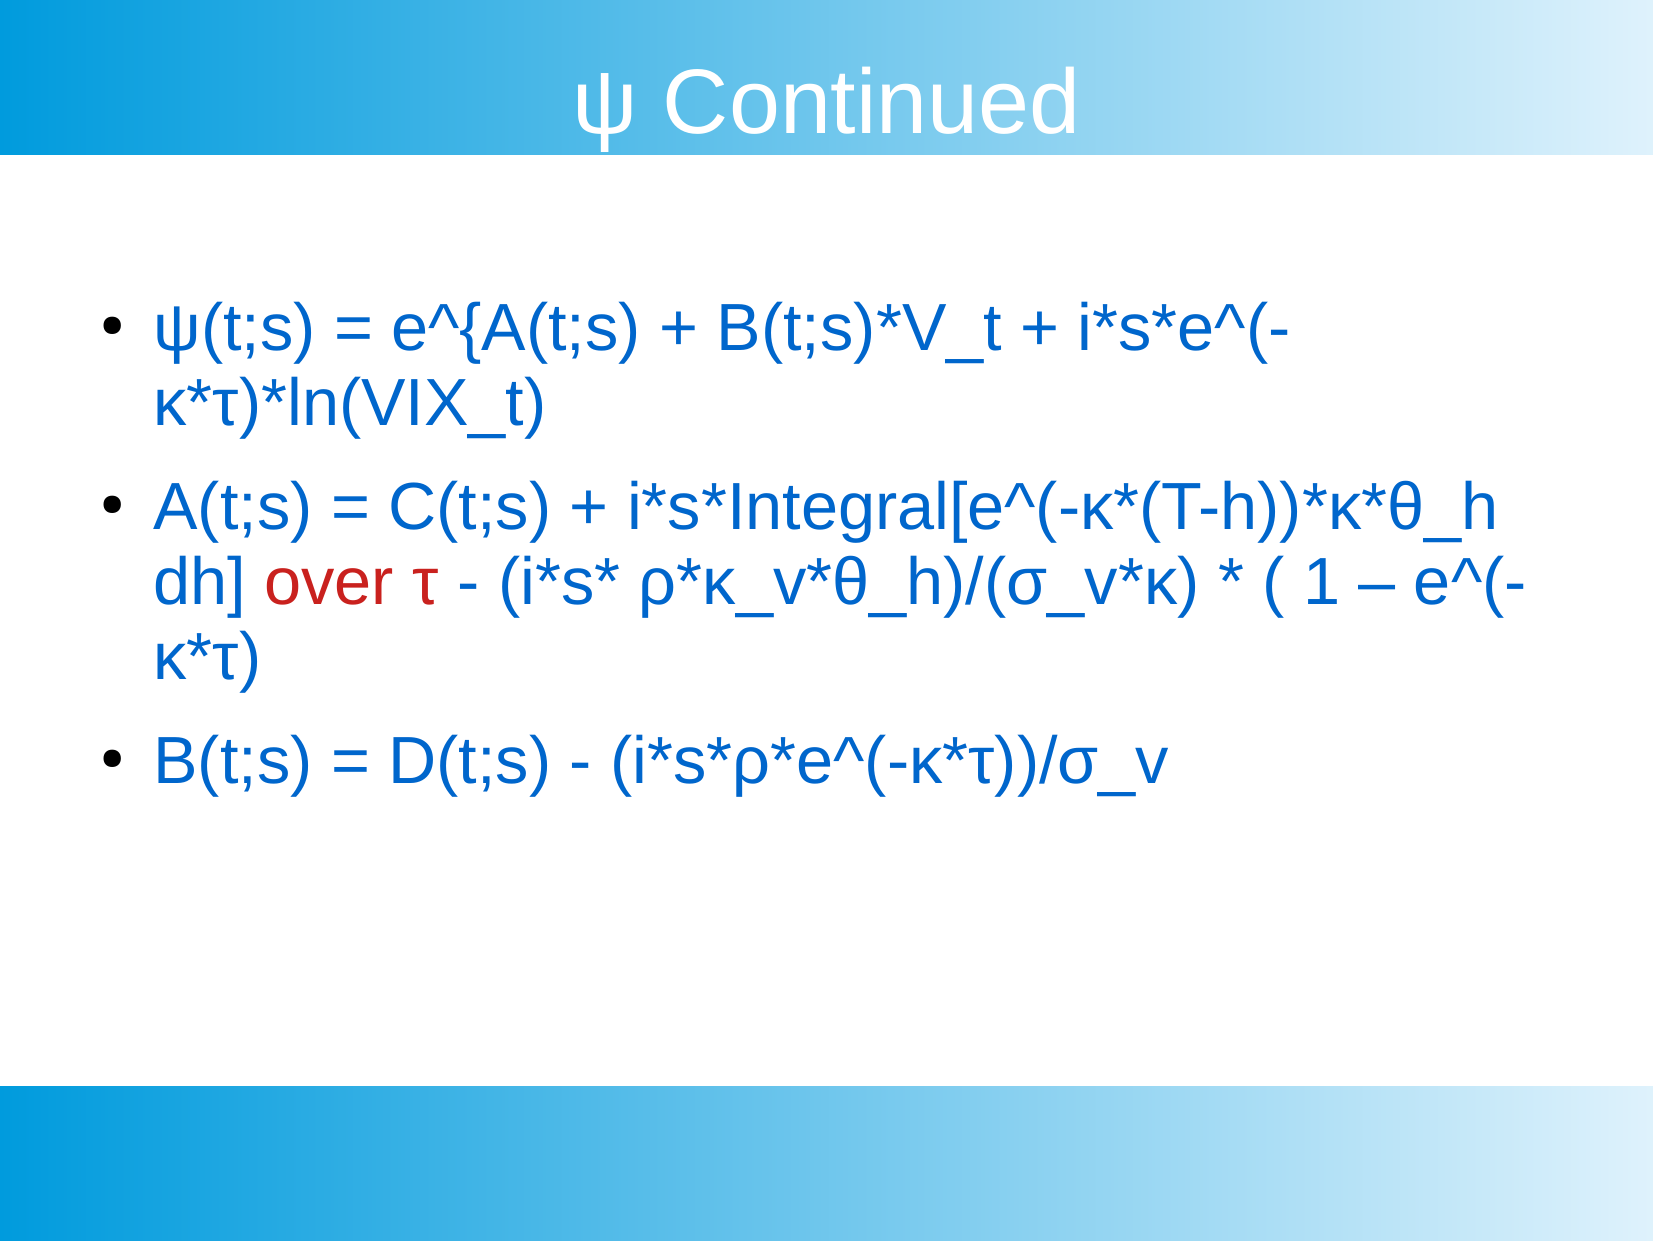

# ψ Continued
ψ(t;s) = e^{A(t;s) + B(t;s)*V_t + i*s*e^(-κ*τ)*ln(VIX_t)
A(t;s) = C(t;s) + i*s*Integral[e^(-κ*(T-h))*κ*θ_h dh] over τ - (i*s* ρ*κ_v*θ_h)/(σ_v*κ) * ( 1 – e^(-κ*τ)
B(t;s) = D(t;s) - (i*s*ρ*e^(-κ*τ))/σ_v